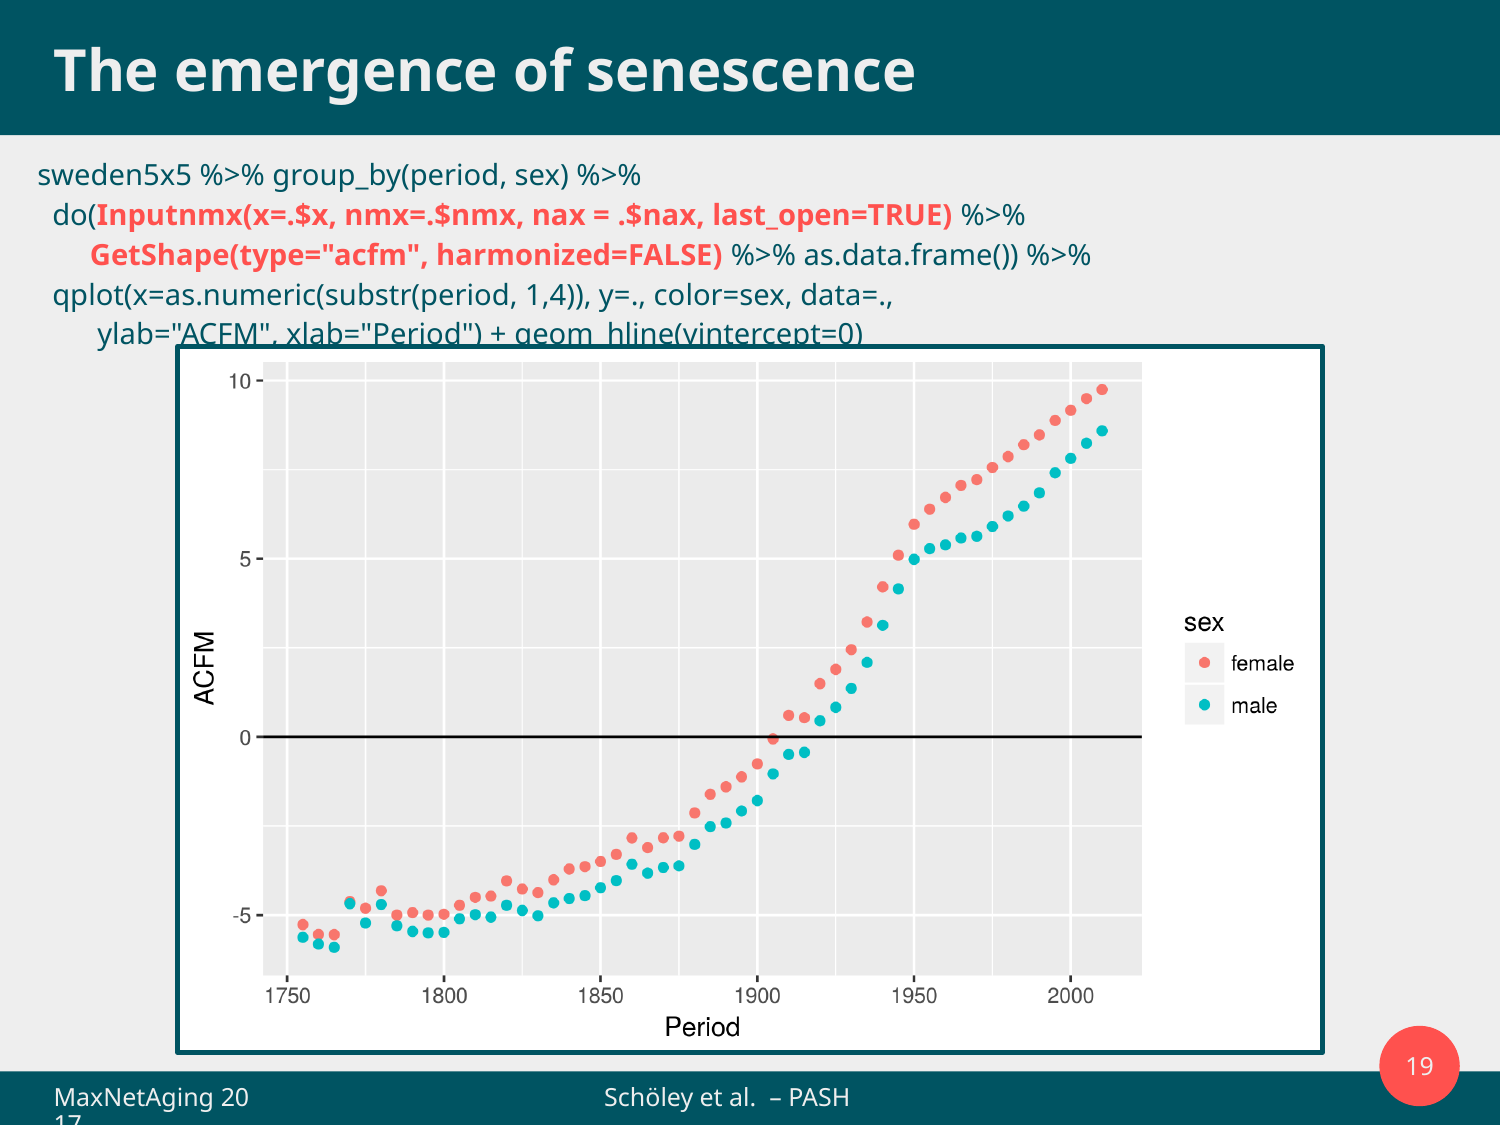

# The emergence of senescence
sweden5x5 %>% group_by(period, sex) %>%
 do(Inputnmx(x=.$x, nmx=.$nmx, nax = .$nax, last_open=TRUE) %>%
 GetShape(type="acfm", harmonized=FALSE) %>% as.data.frame()) %>%
 qplot(x=as.numeric(substr(period, 1,4)), y=., color=sex, data=.,
 ylab="ACFM", xlab="Period") + geom_hline(yintercept=0)
19
MaxNetAging 2017
Schöley et al. – PASH